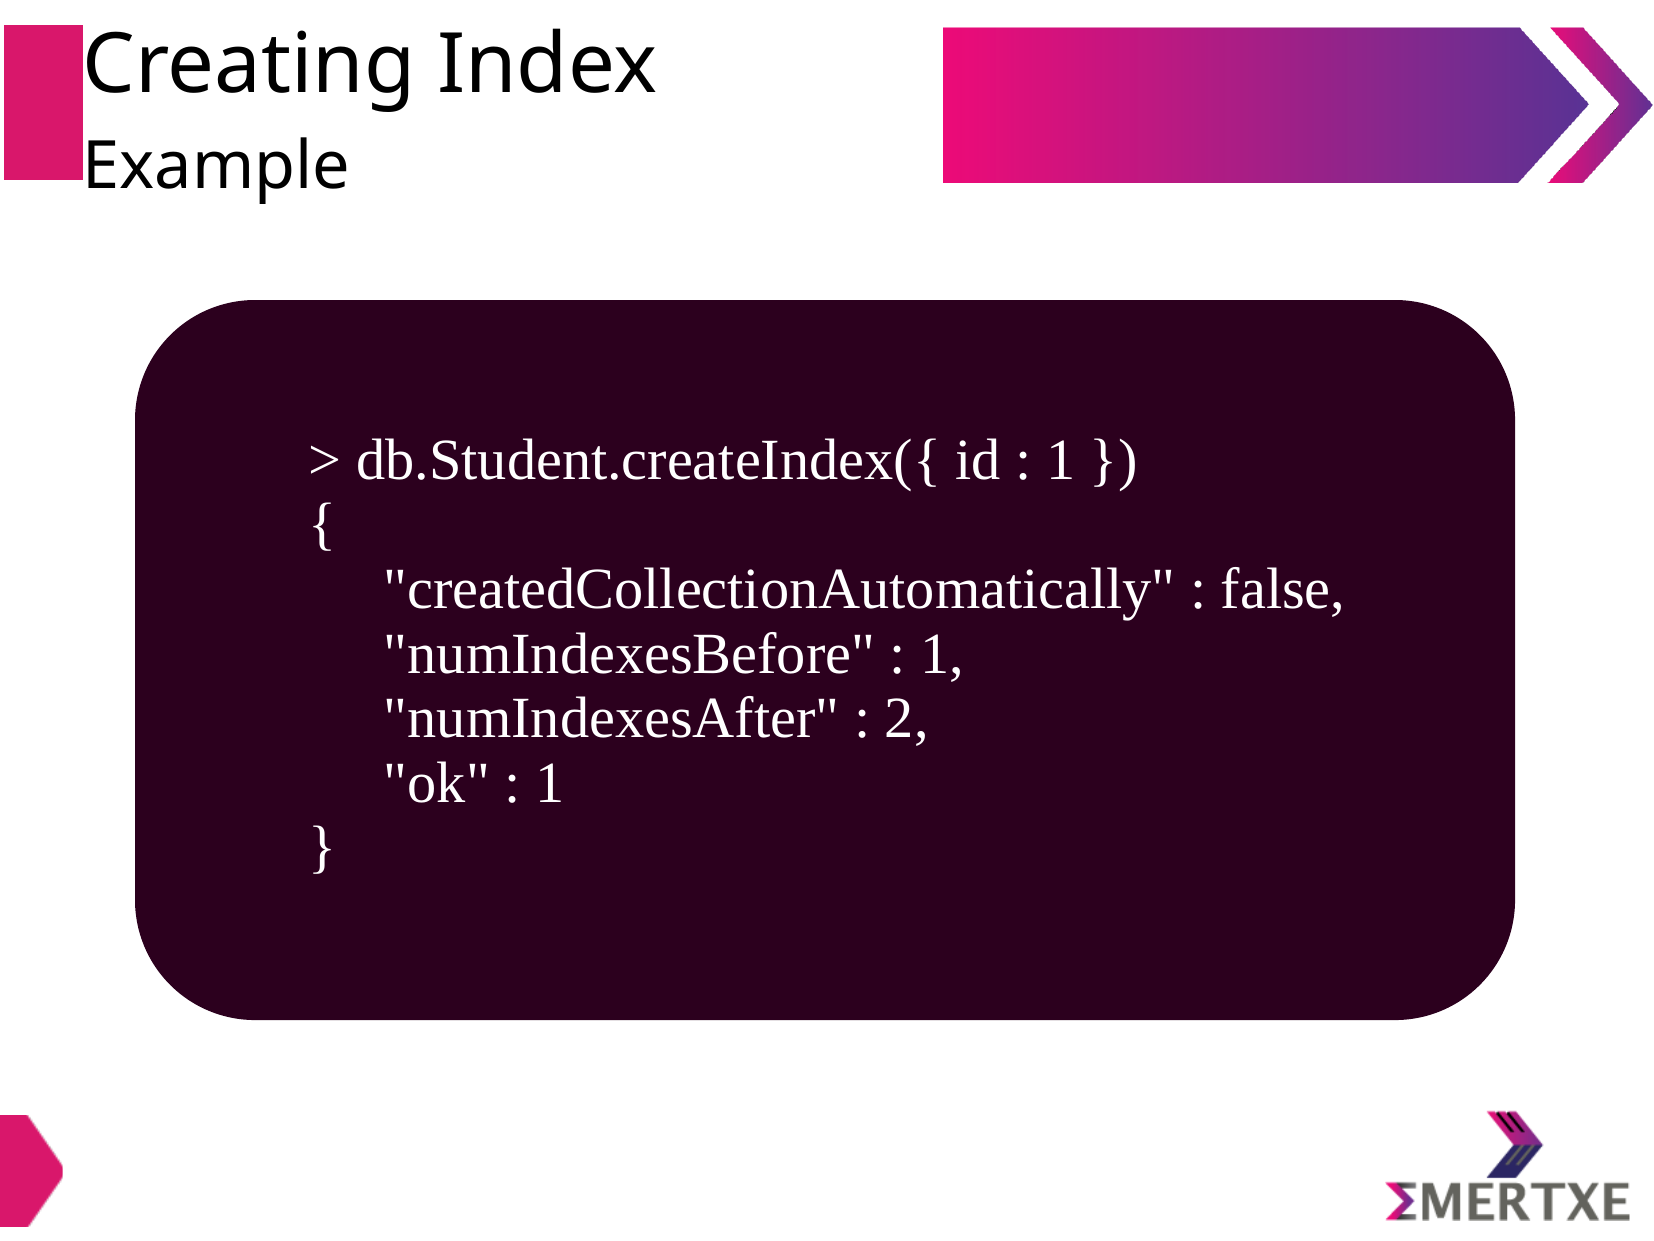

# Creating Index Example
> db.Student.createIndex({ id : 1 })
{
	"createdCollectionAutomatically" : false,
	"numIndexesBefore" : 1,
	"numIndexesAfter" : 2,
	"ok" : 1
}